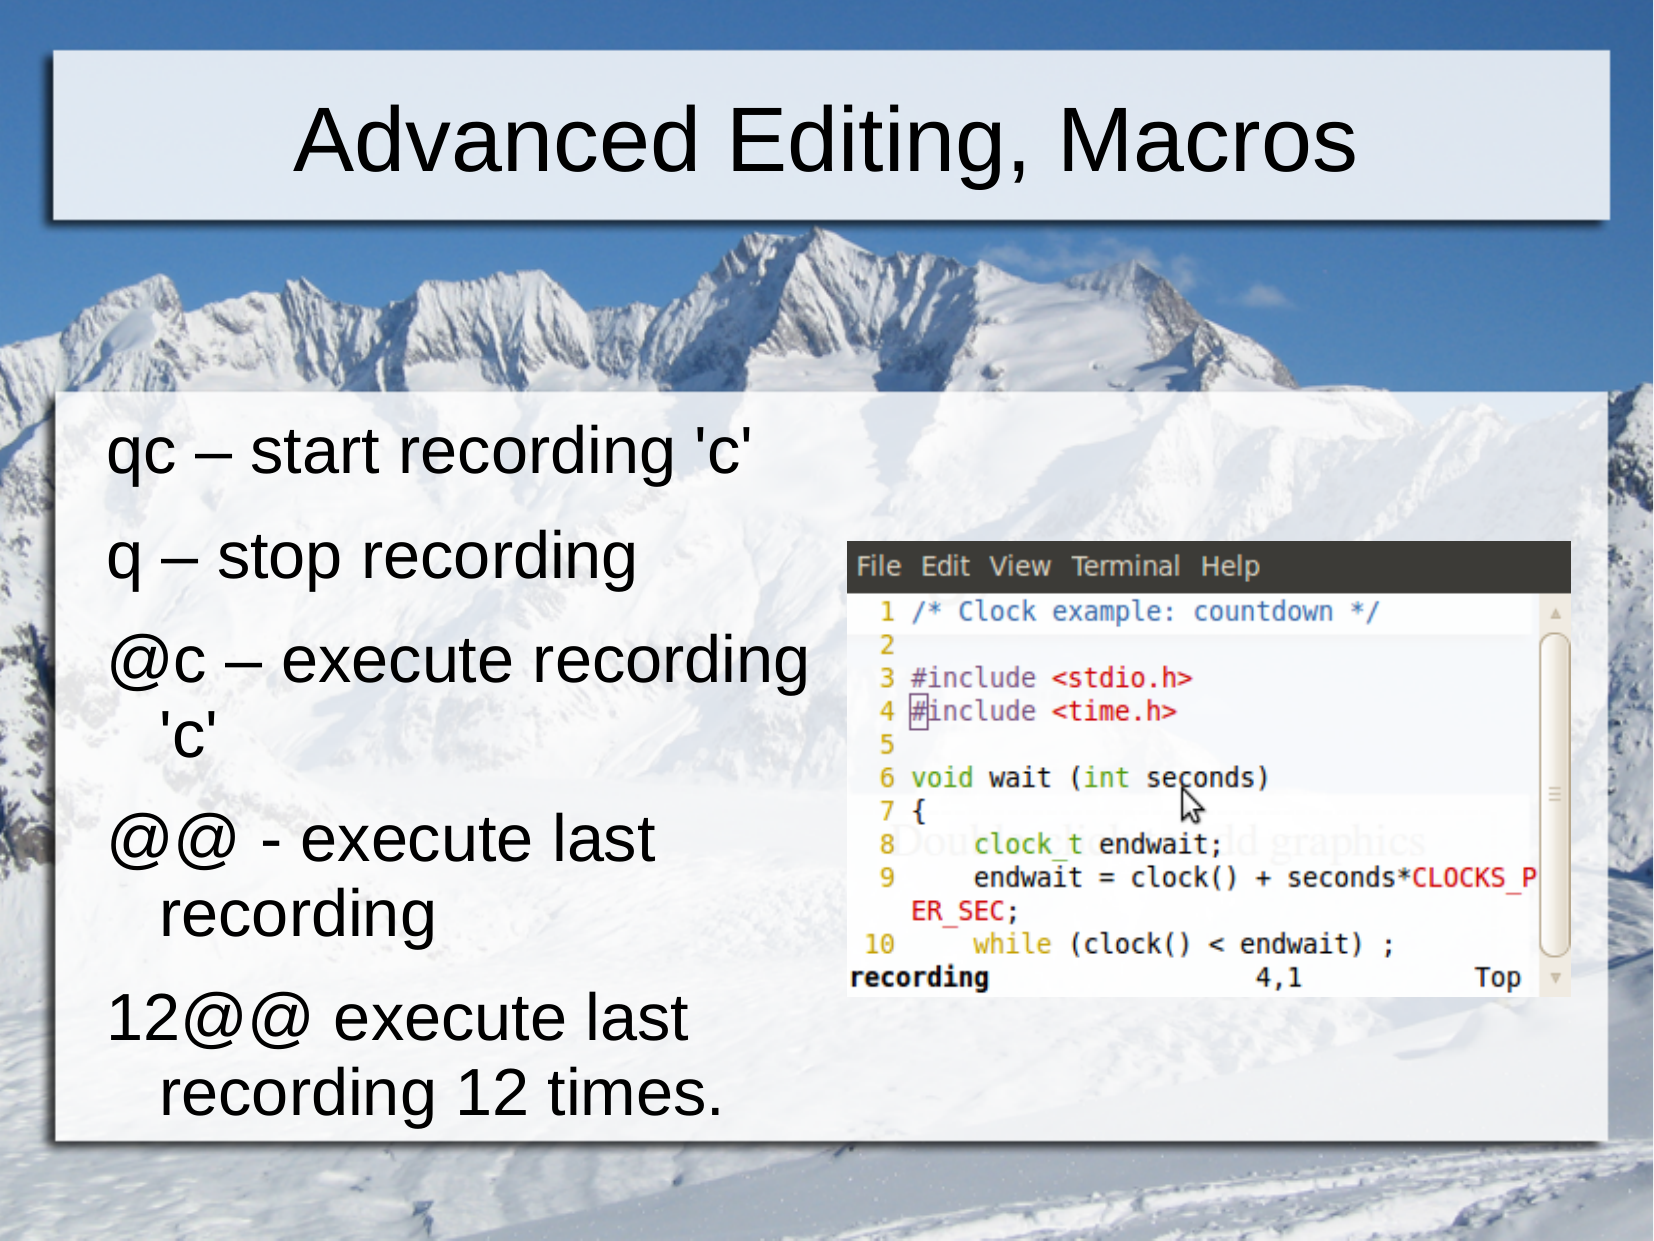

# Advanced Editing, Macros
qc – start recording 'c'
q – stop recording
@c – execute recording 'c'
@@ - execute last recording
12@@ execute last recording 12 times.